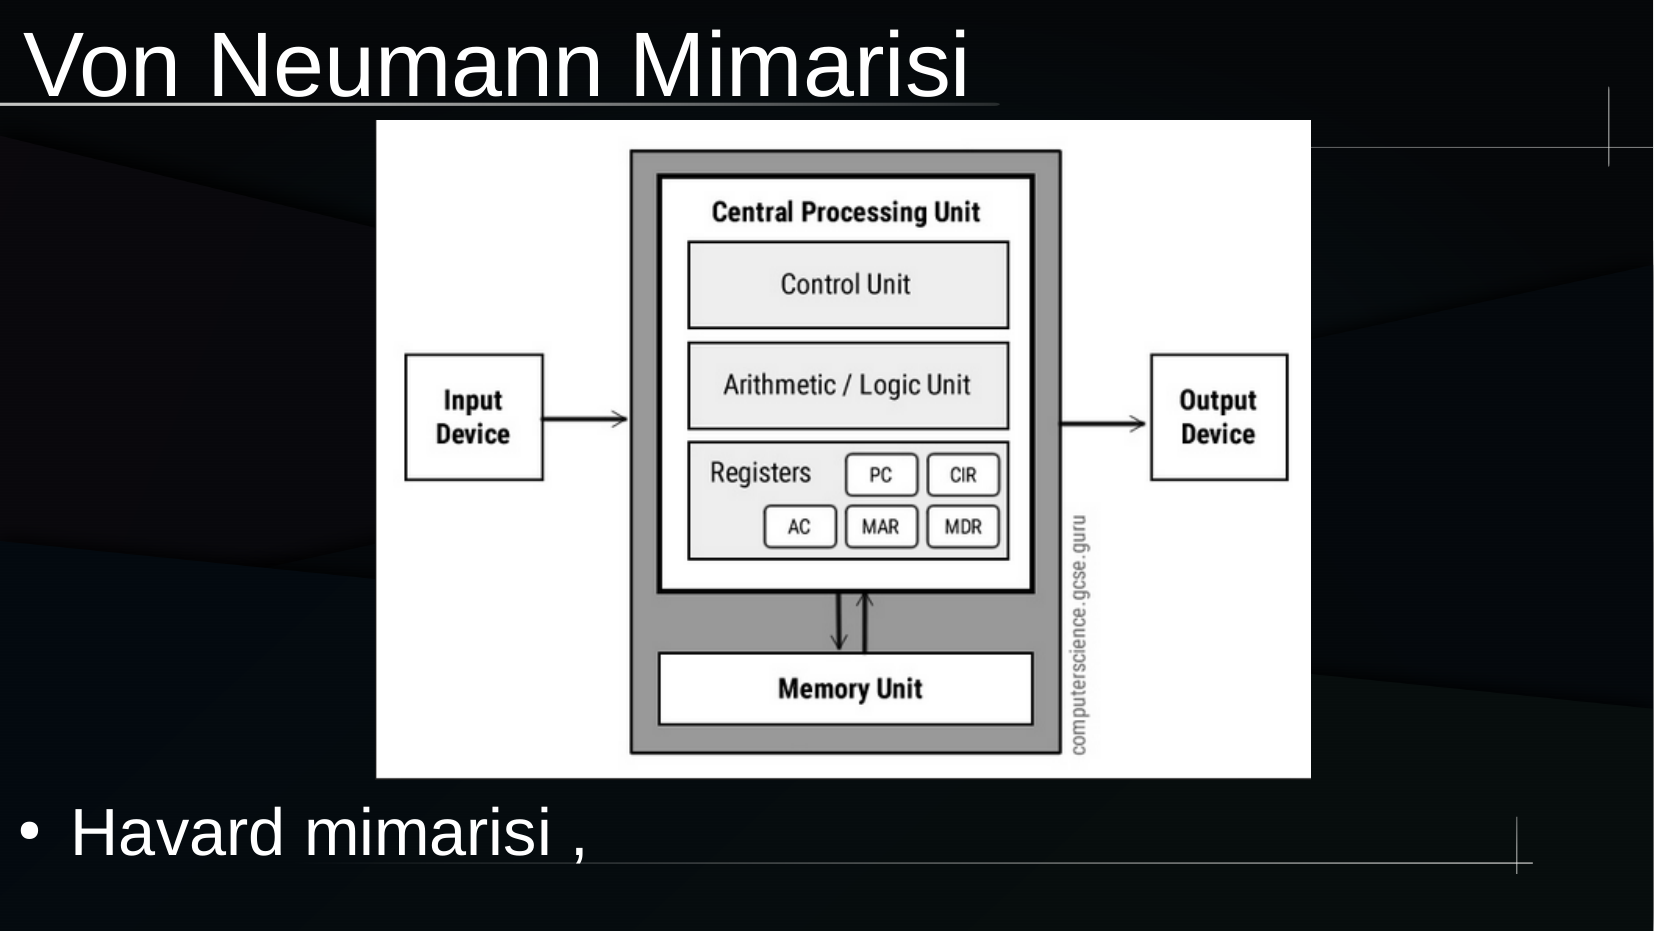

# Von Neumann Mimarisi
Havard mimarisi ,